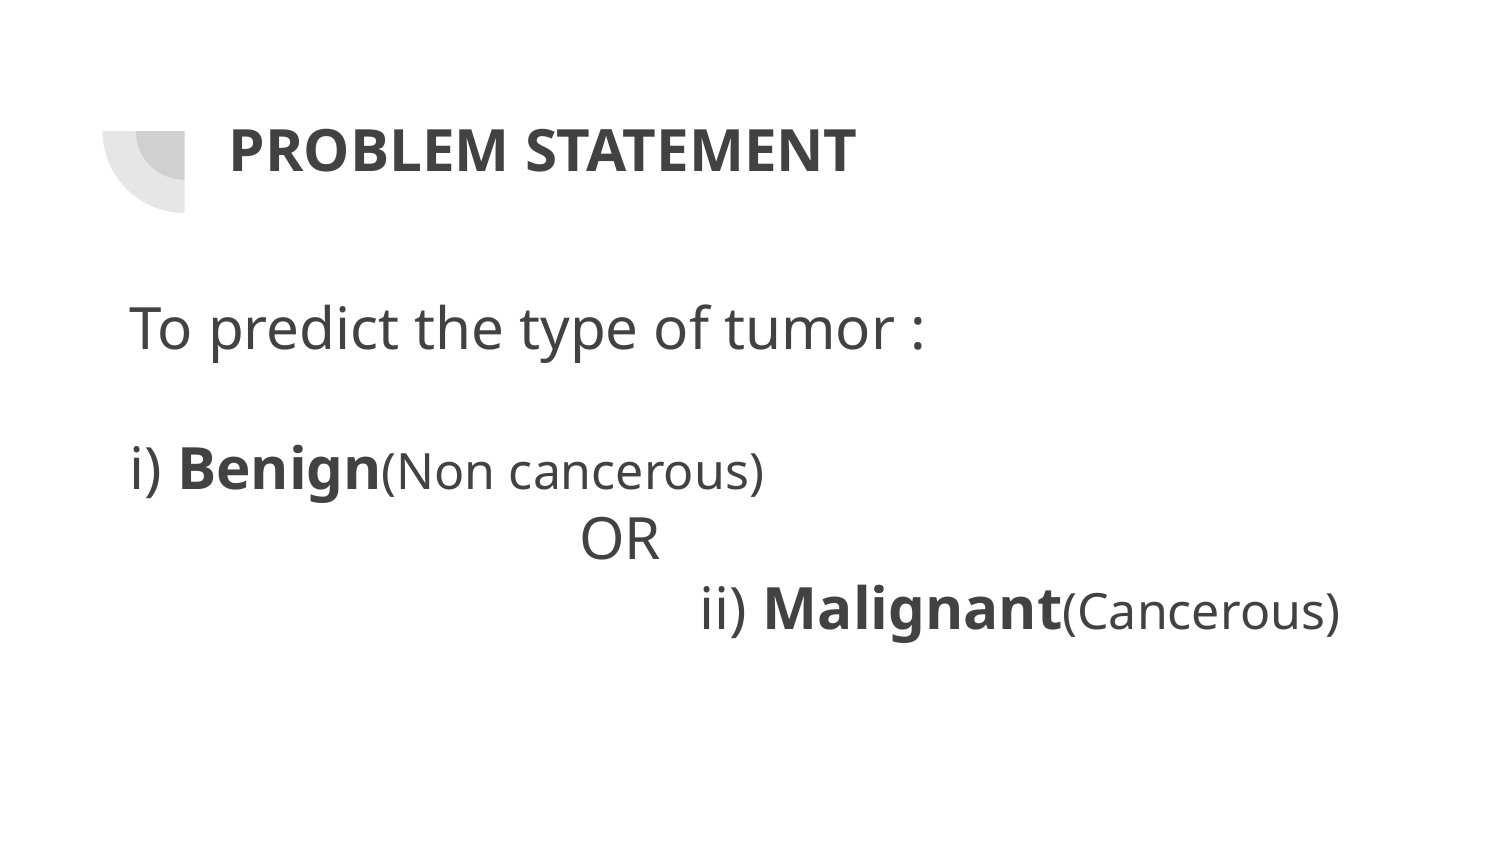

# PROBLEM STATEMENT
To predict the type of tumor :
i) Benign(Non cancerous)
OR
 		 ii) Malignant(Cancerous)